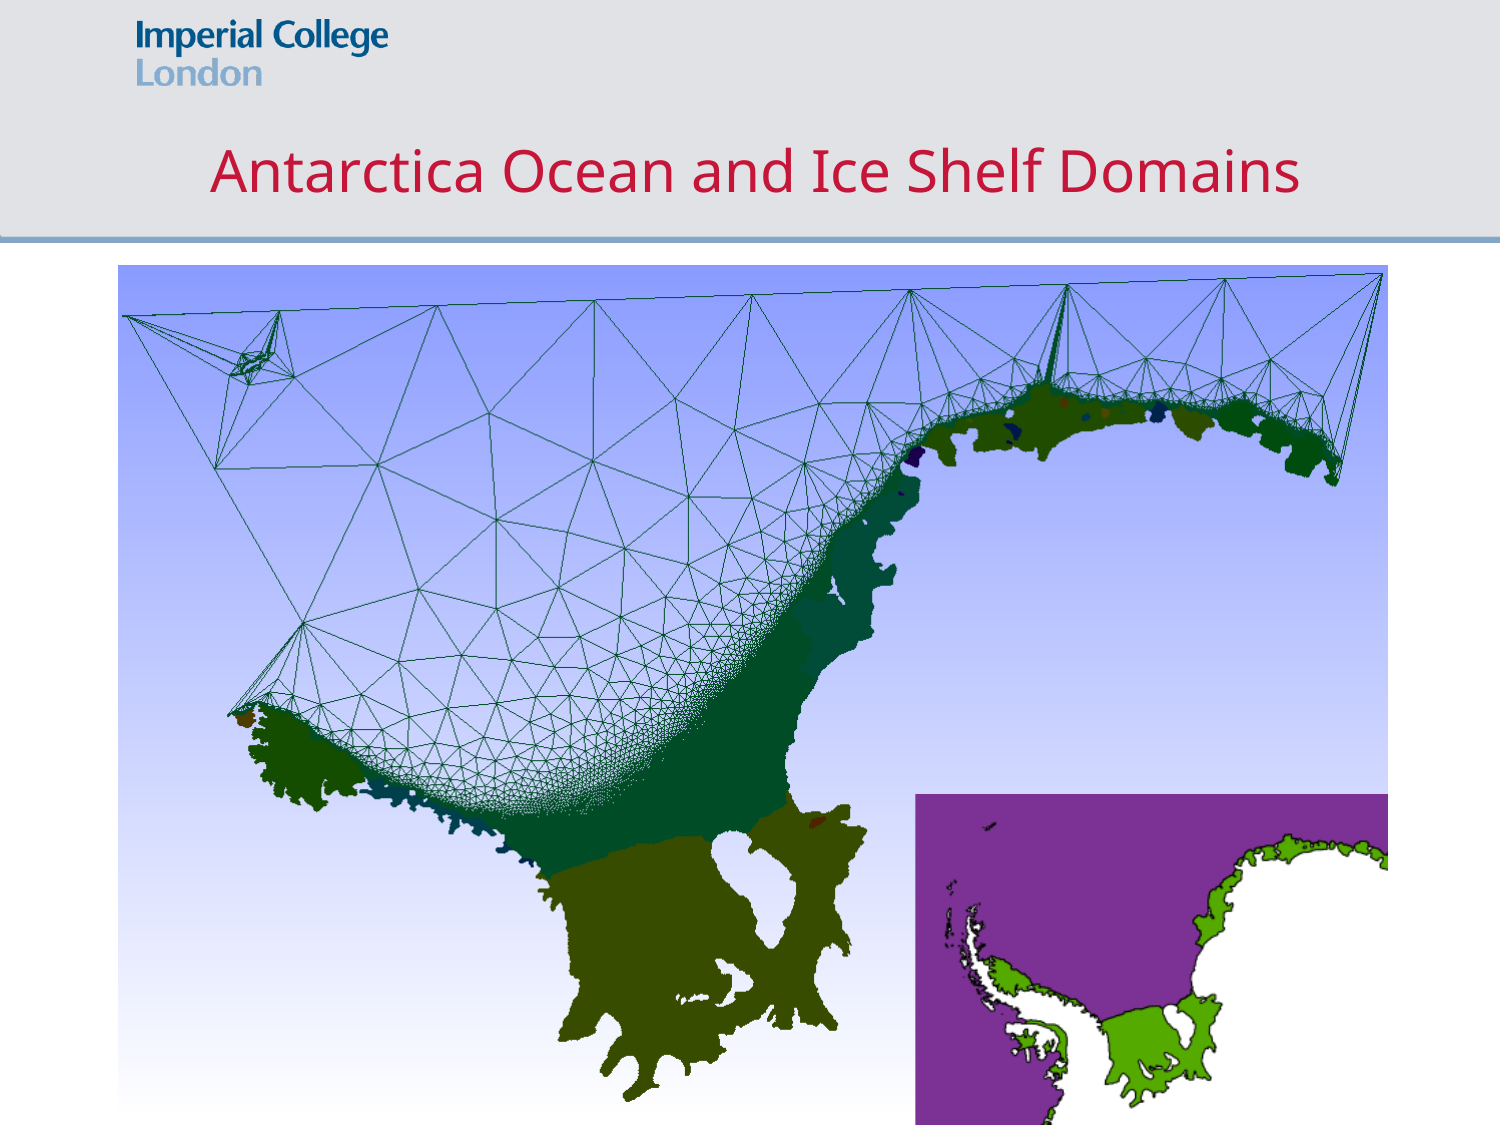

# Antarctica Ocean and Ice Shelf Domains